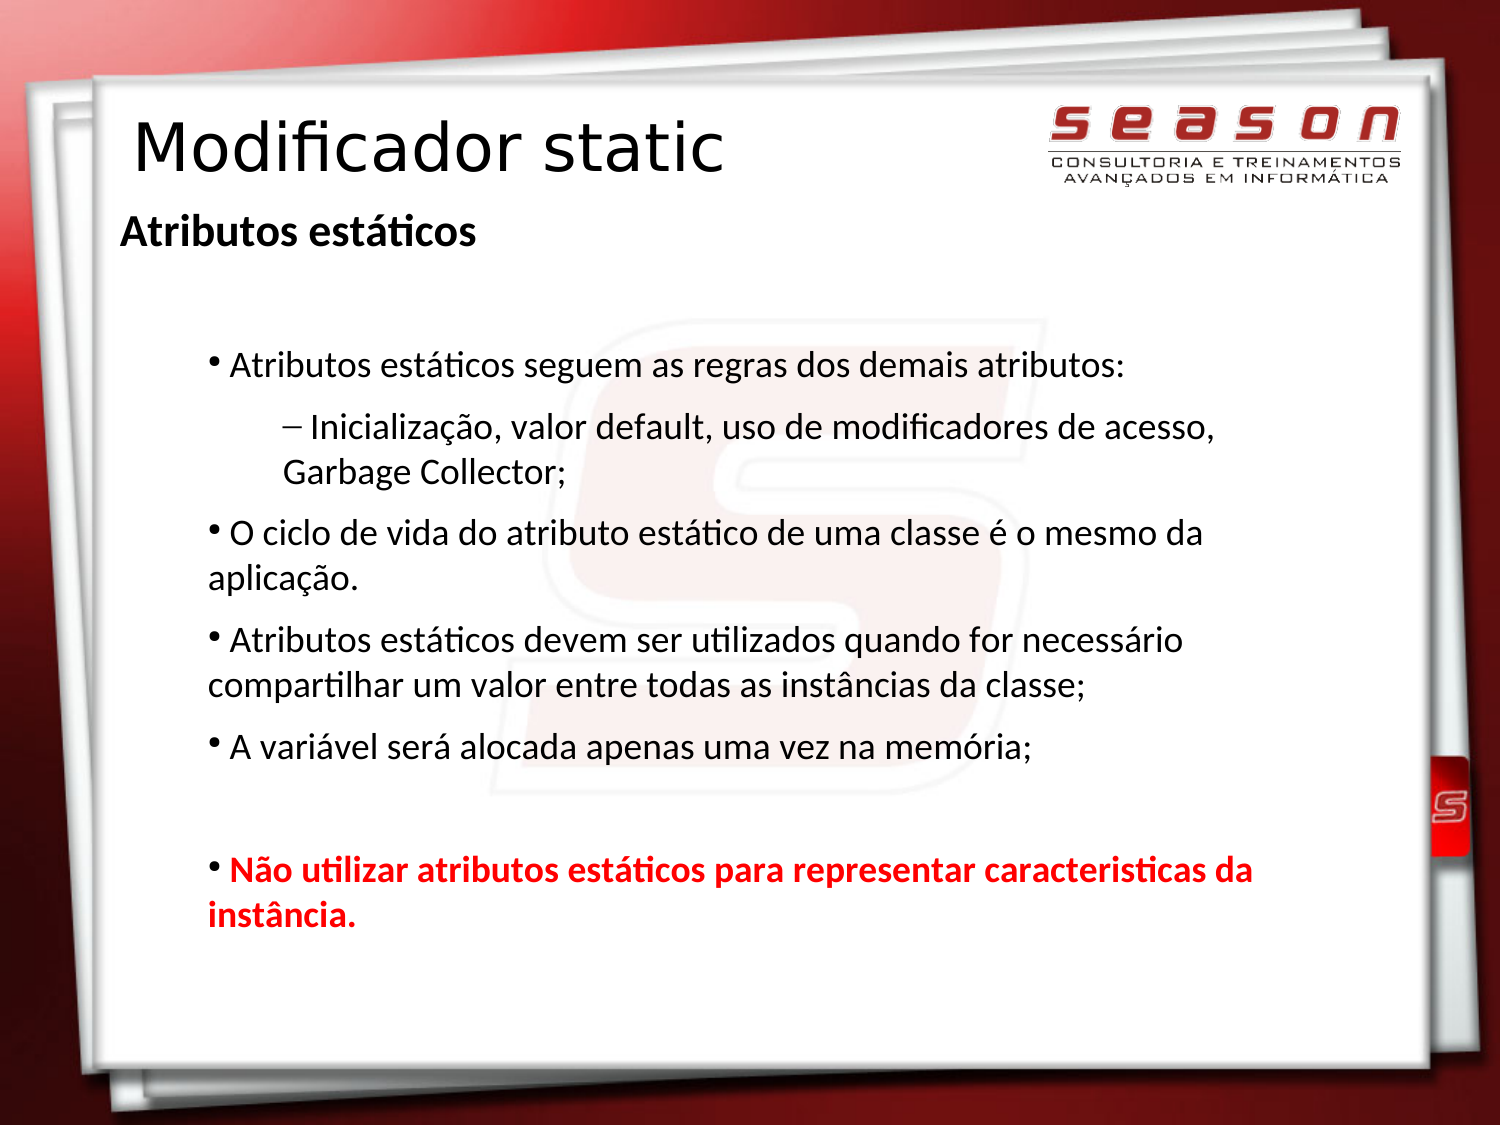

# Modificador static
Atributos estáticos
 Atributos estáticos seguem as regras dos demais atributos:
 Inicialização, valor default, uso de modificadores de acesso, Garbage Collector;
 O ciclo de vida do atributo estático de uma classe é o mesmo da aplicação.
 Atributos estáticos devem ser utilizados quando for necessário compartilhar um valor entre todas as instâncias da classe;
 A variável será alocada apenas uma vez na memória;
 Não utilizar atributos estáticos para representar caracteristicas da instância.